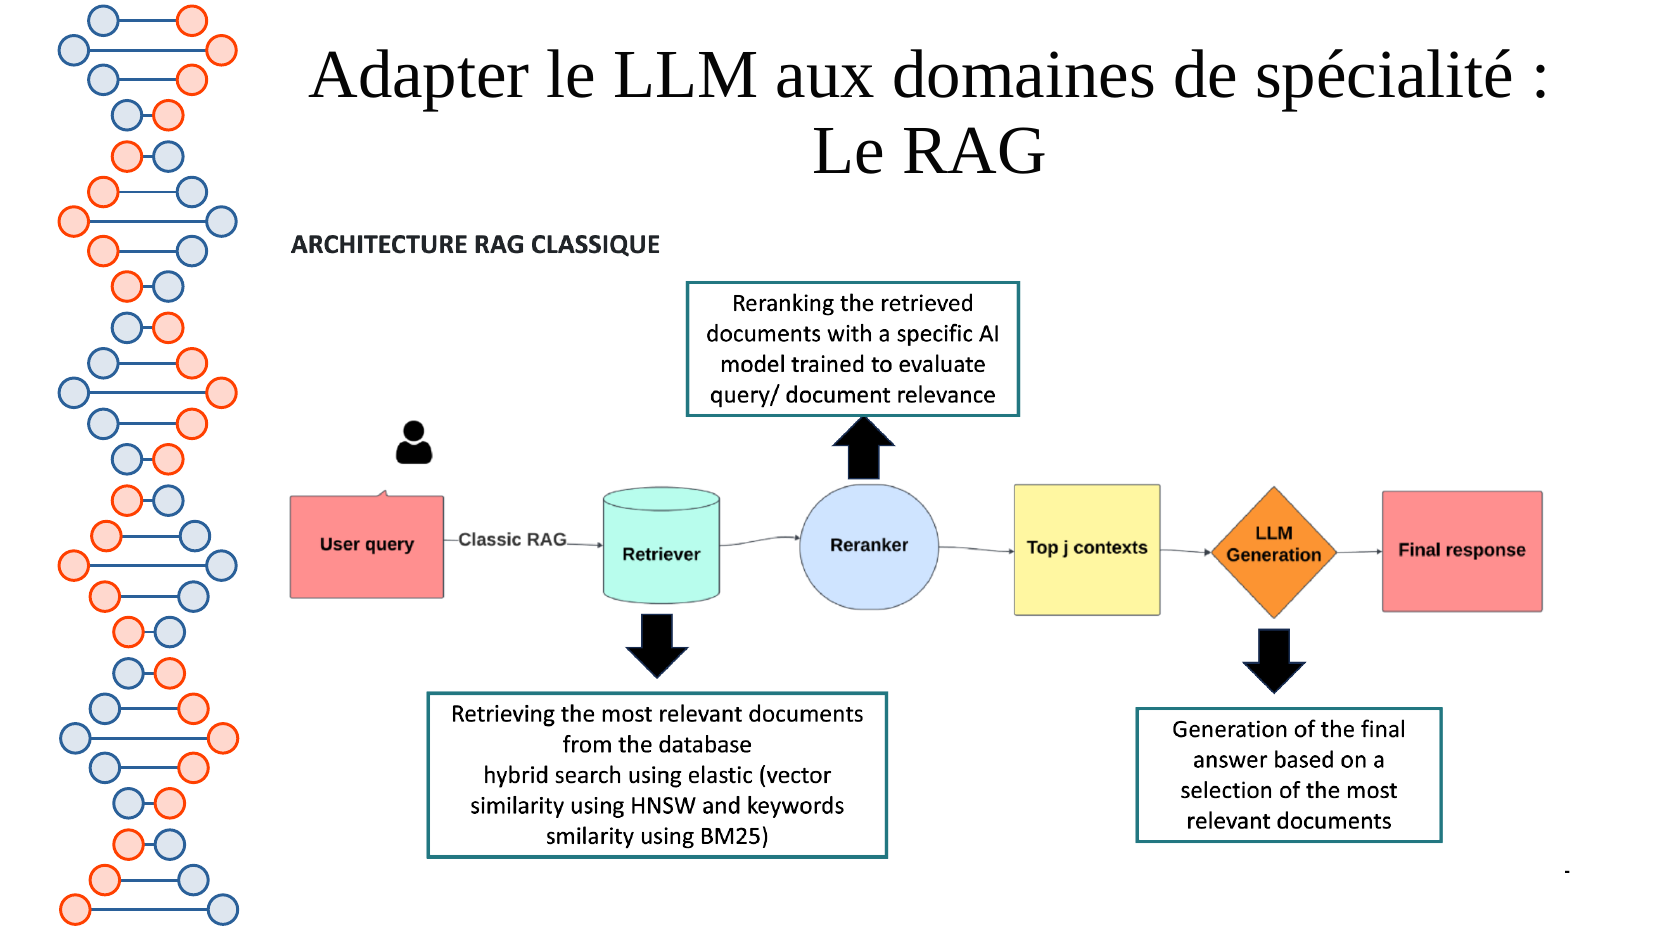

# Adapter le LLM aux domaines de spécialité : Le RAG
11